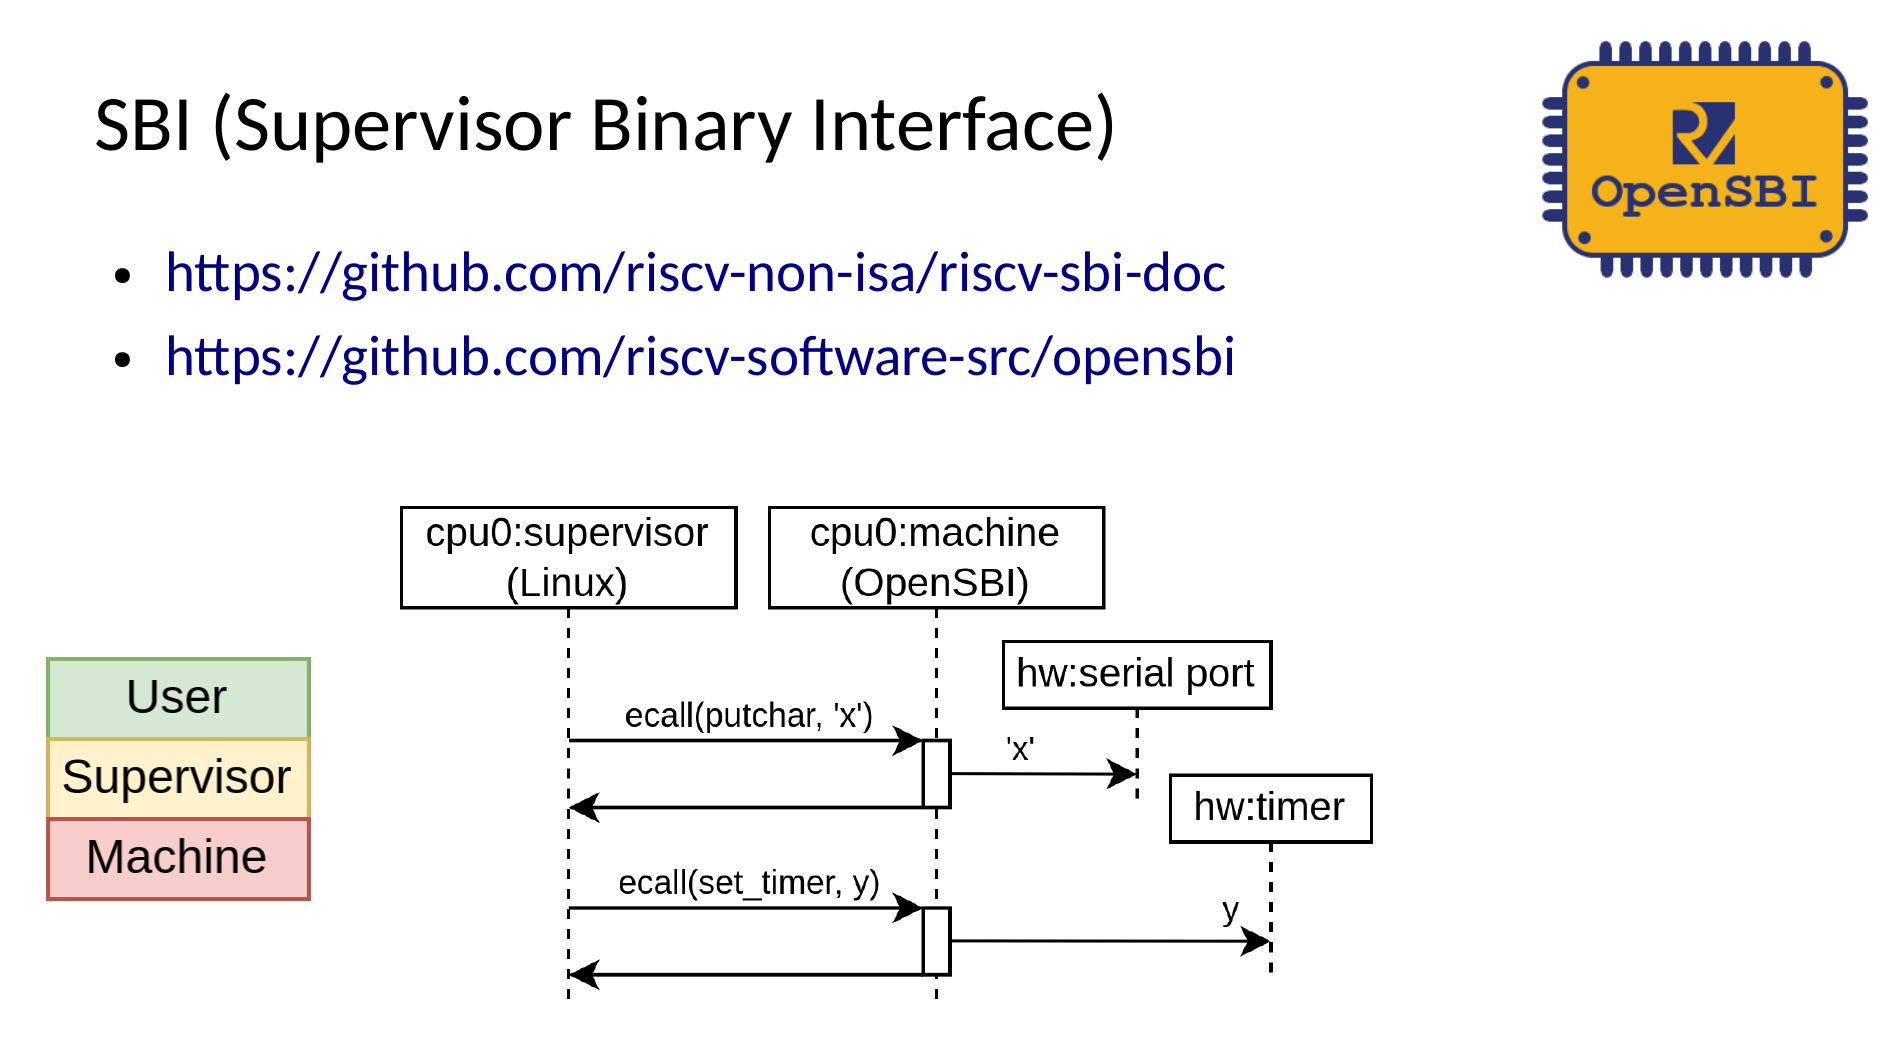

# SBI (Supervisor Binary Interface)
https://github.com/riscv-non-isa/riscv-sbi-doc
https://github.com/riscv-software-src/opensbi